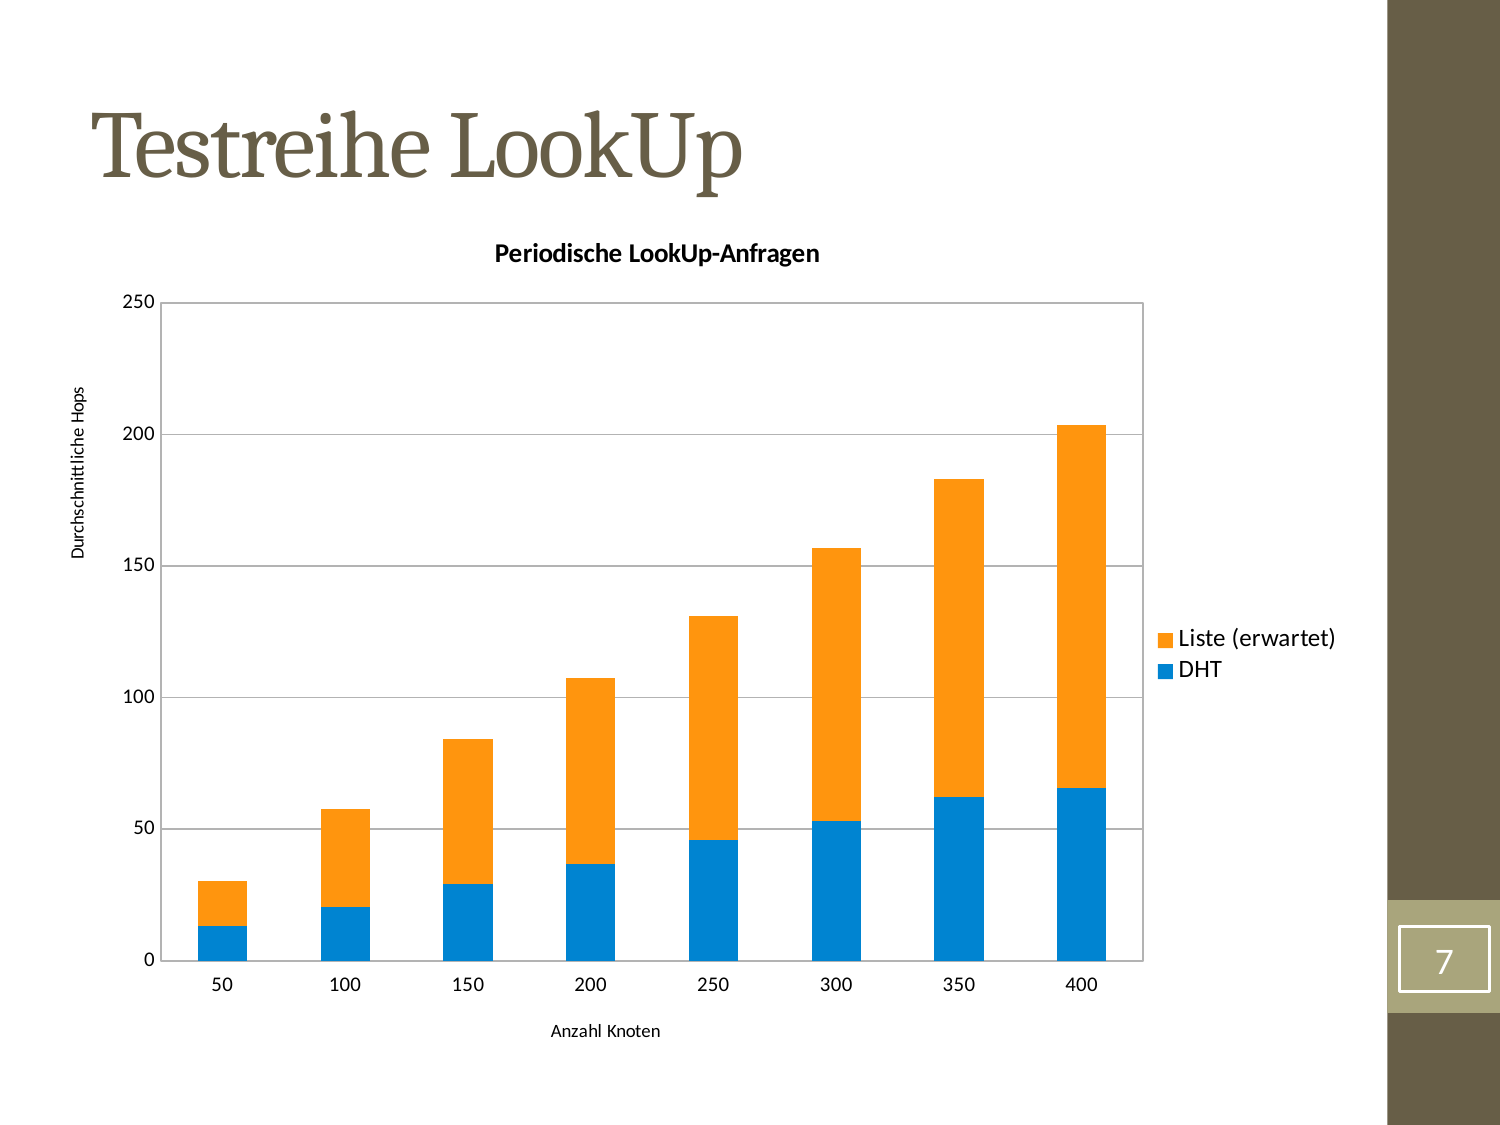

# Testreihe LookUp
### Chart: Periodische LookUp-Anfragen
| Category | DHT | Liste (erwartet) |
|---|---|---|
| 50 | 13.35 | 17.06 |
| 100 | 20.46 | 37.16 |
| 150 | 29.13 | 55.1 |
| 200 | 36.67 | 70.69 |
| 250 | 45.85 | 85.11 |
| 300 | 52.96 | 103.97 |
| 350 | 62.14 | 121.01 |